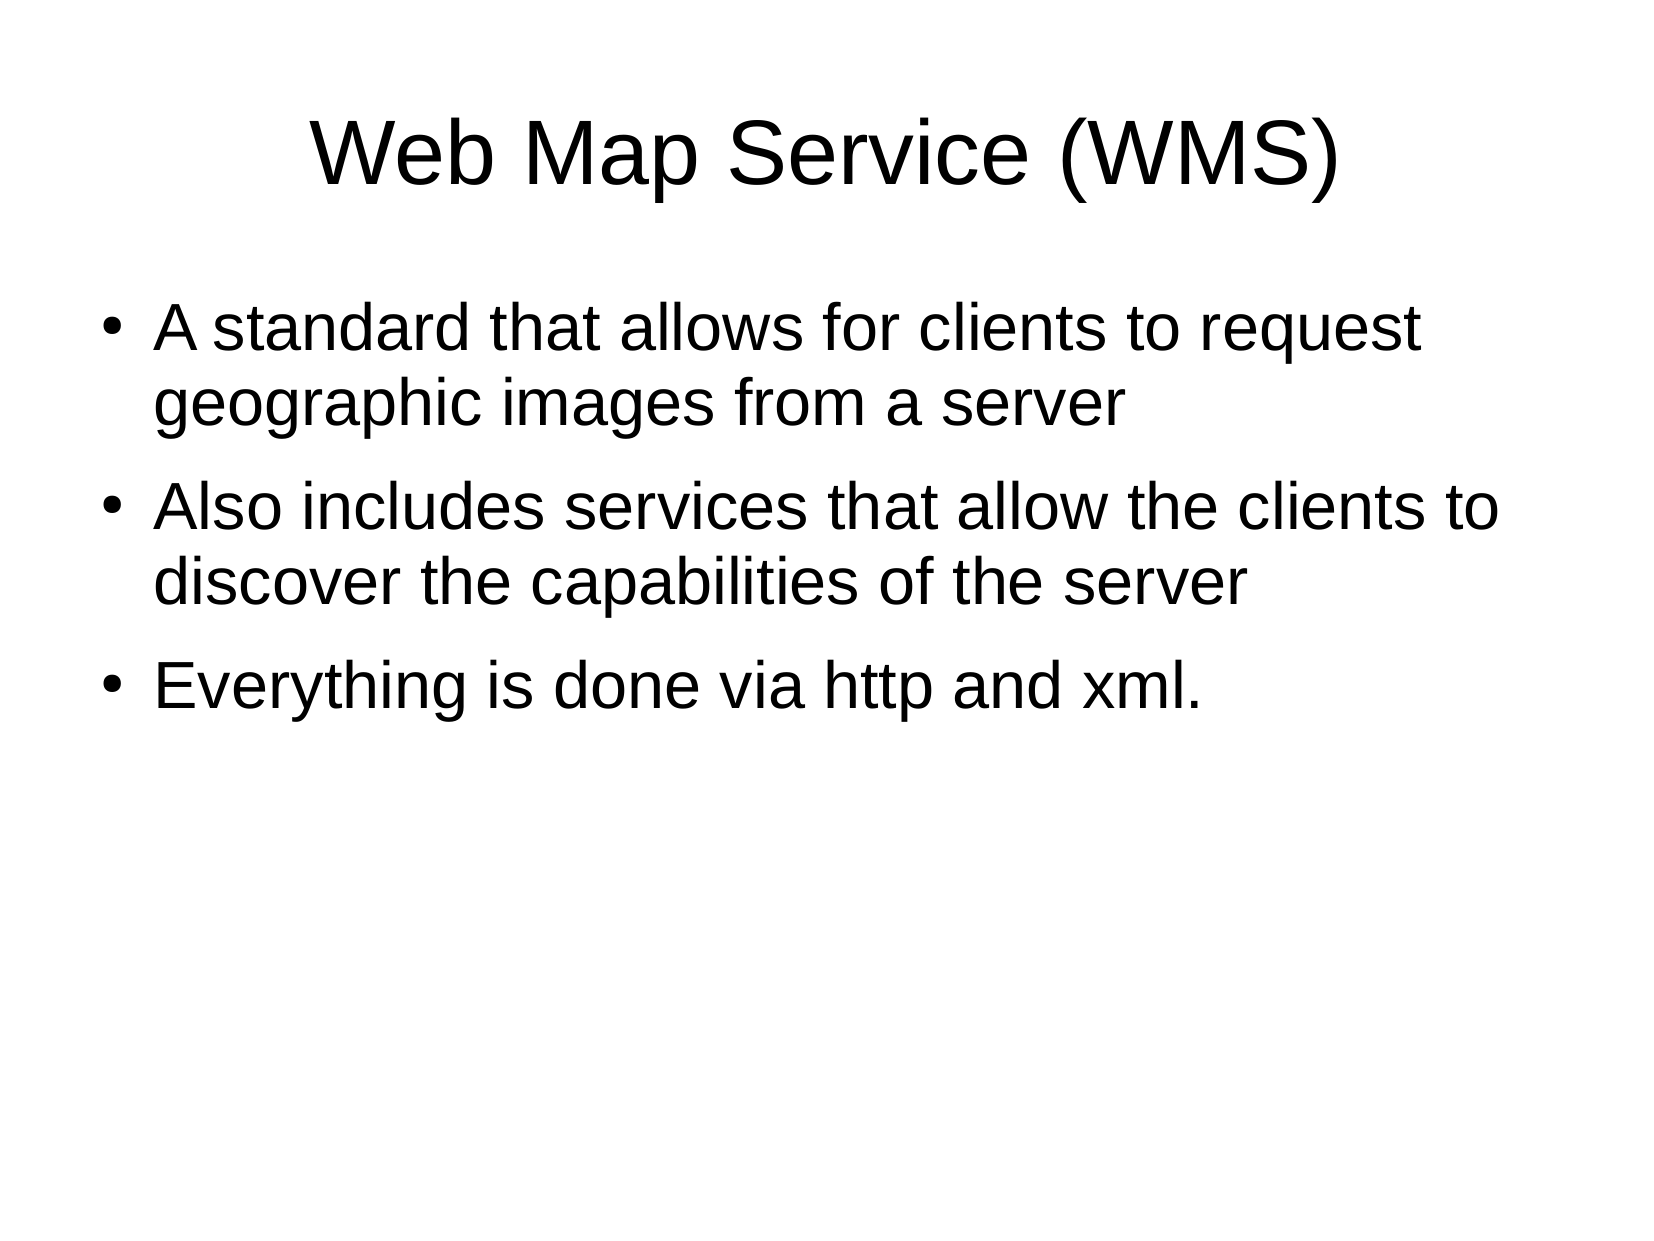

# Web Map Service (WMS)
A standard that allows for clients to request geographic images from a server
Also includes services that allow the clients to discover the capabilities of the server
Everything is done via http and xml.